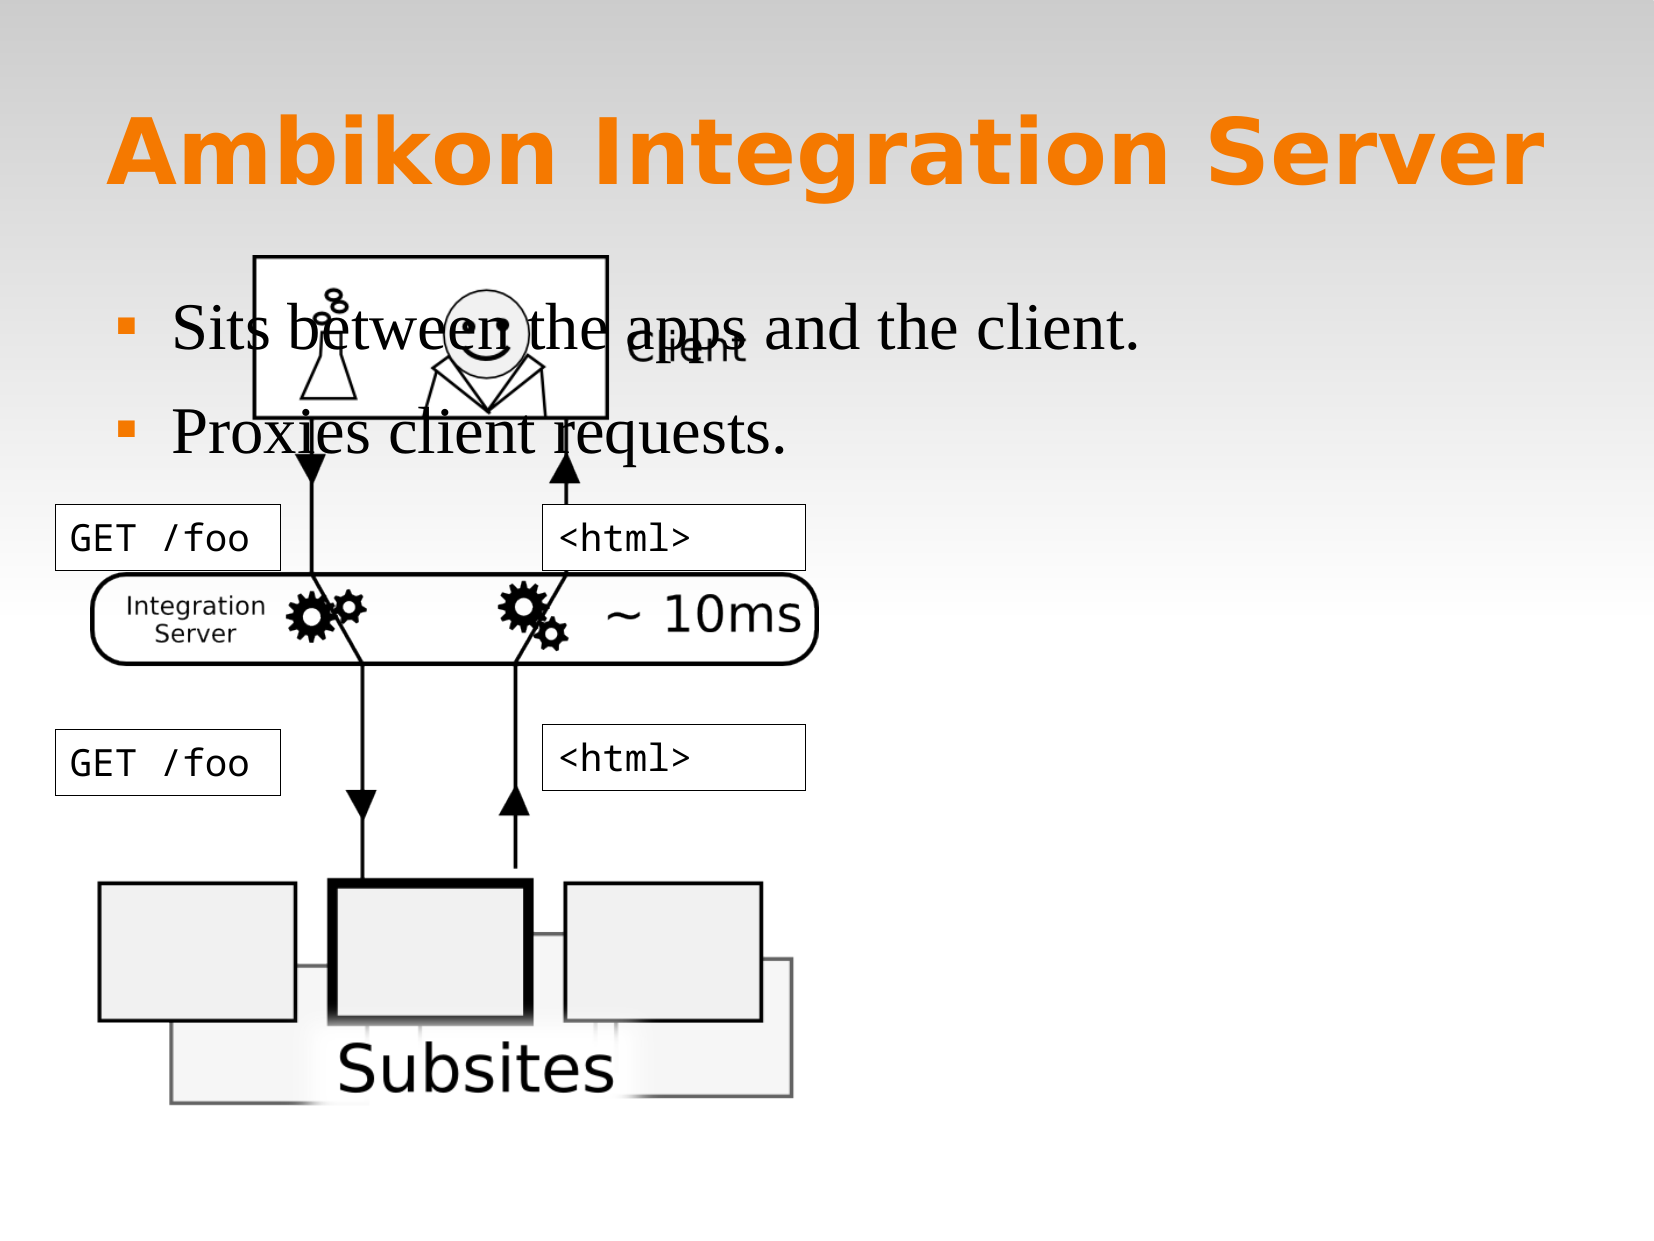

# Ambikon Integration Server
GET /foo
<html>
<html>
GET /foo
Sits between the apps and the client.
Proxies client requests.